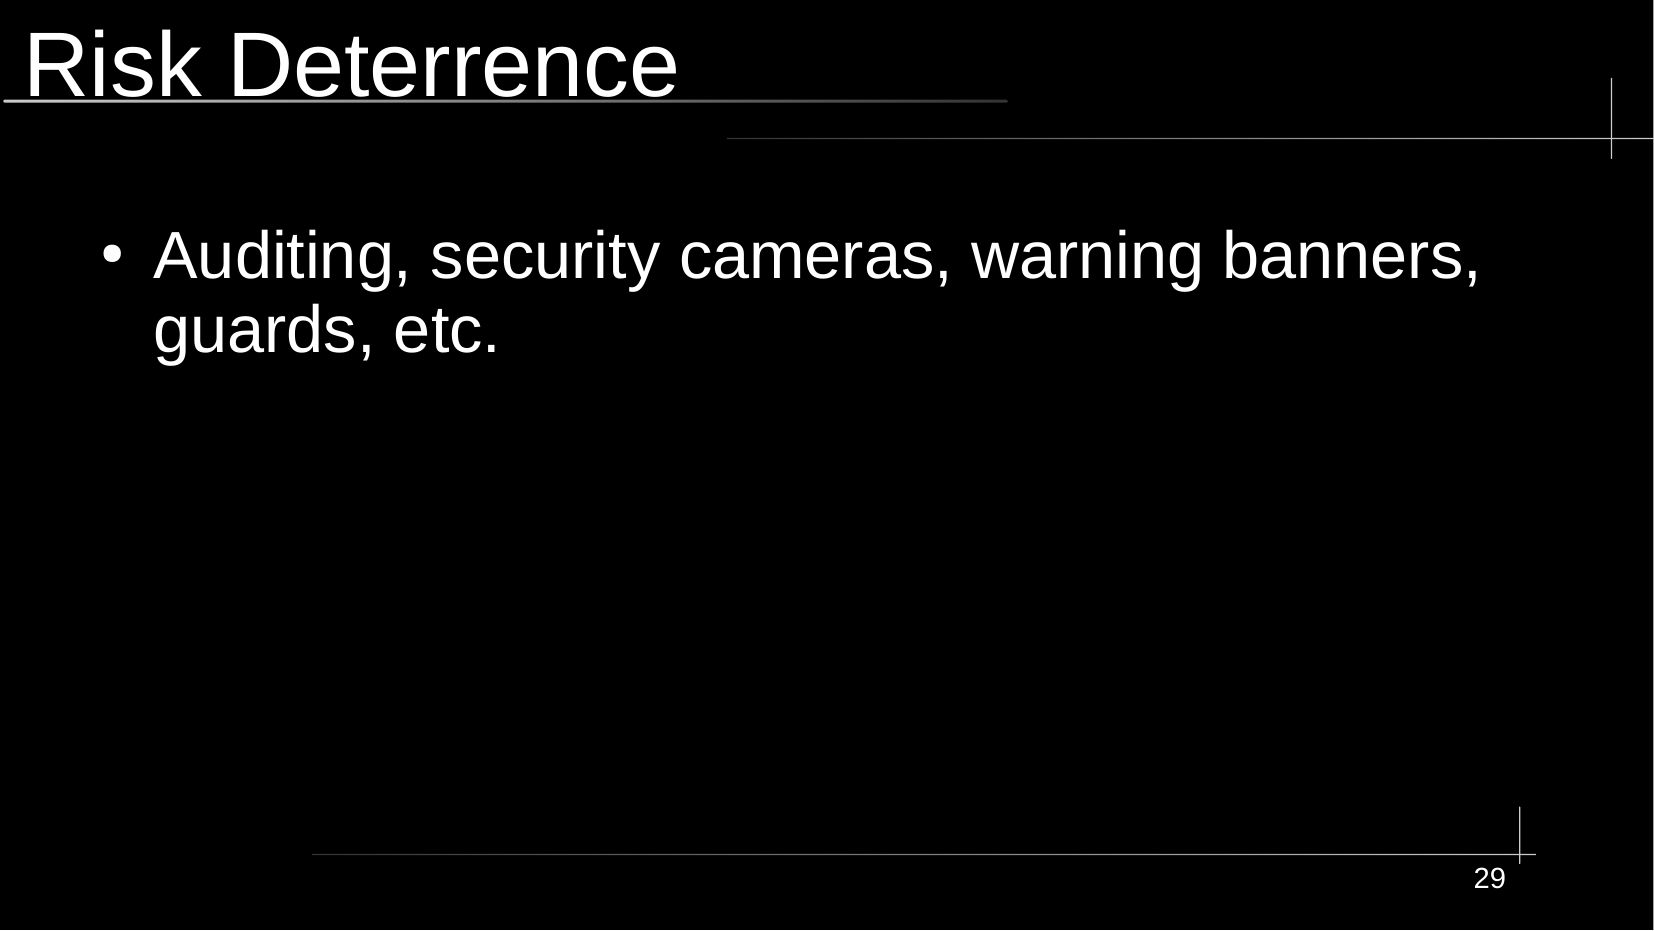

# Risk Deterrence
Auditing, security cameras, warning banners, guards, etc.
29